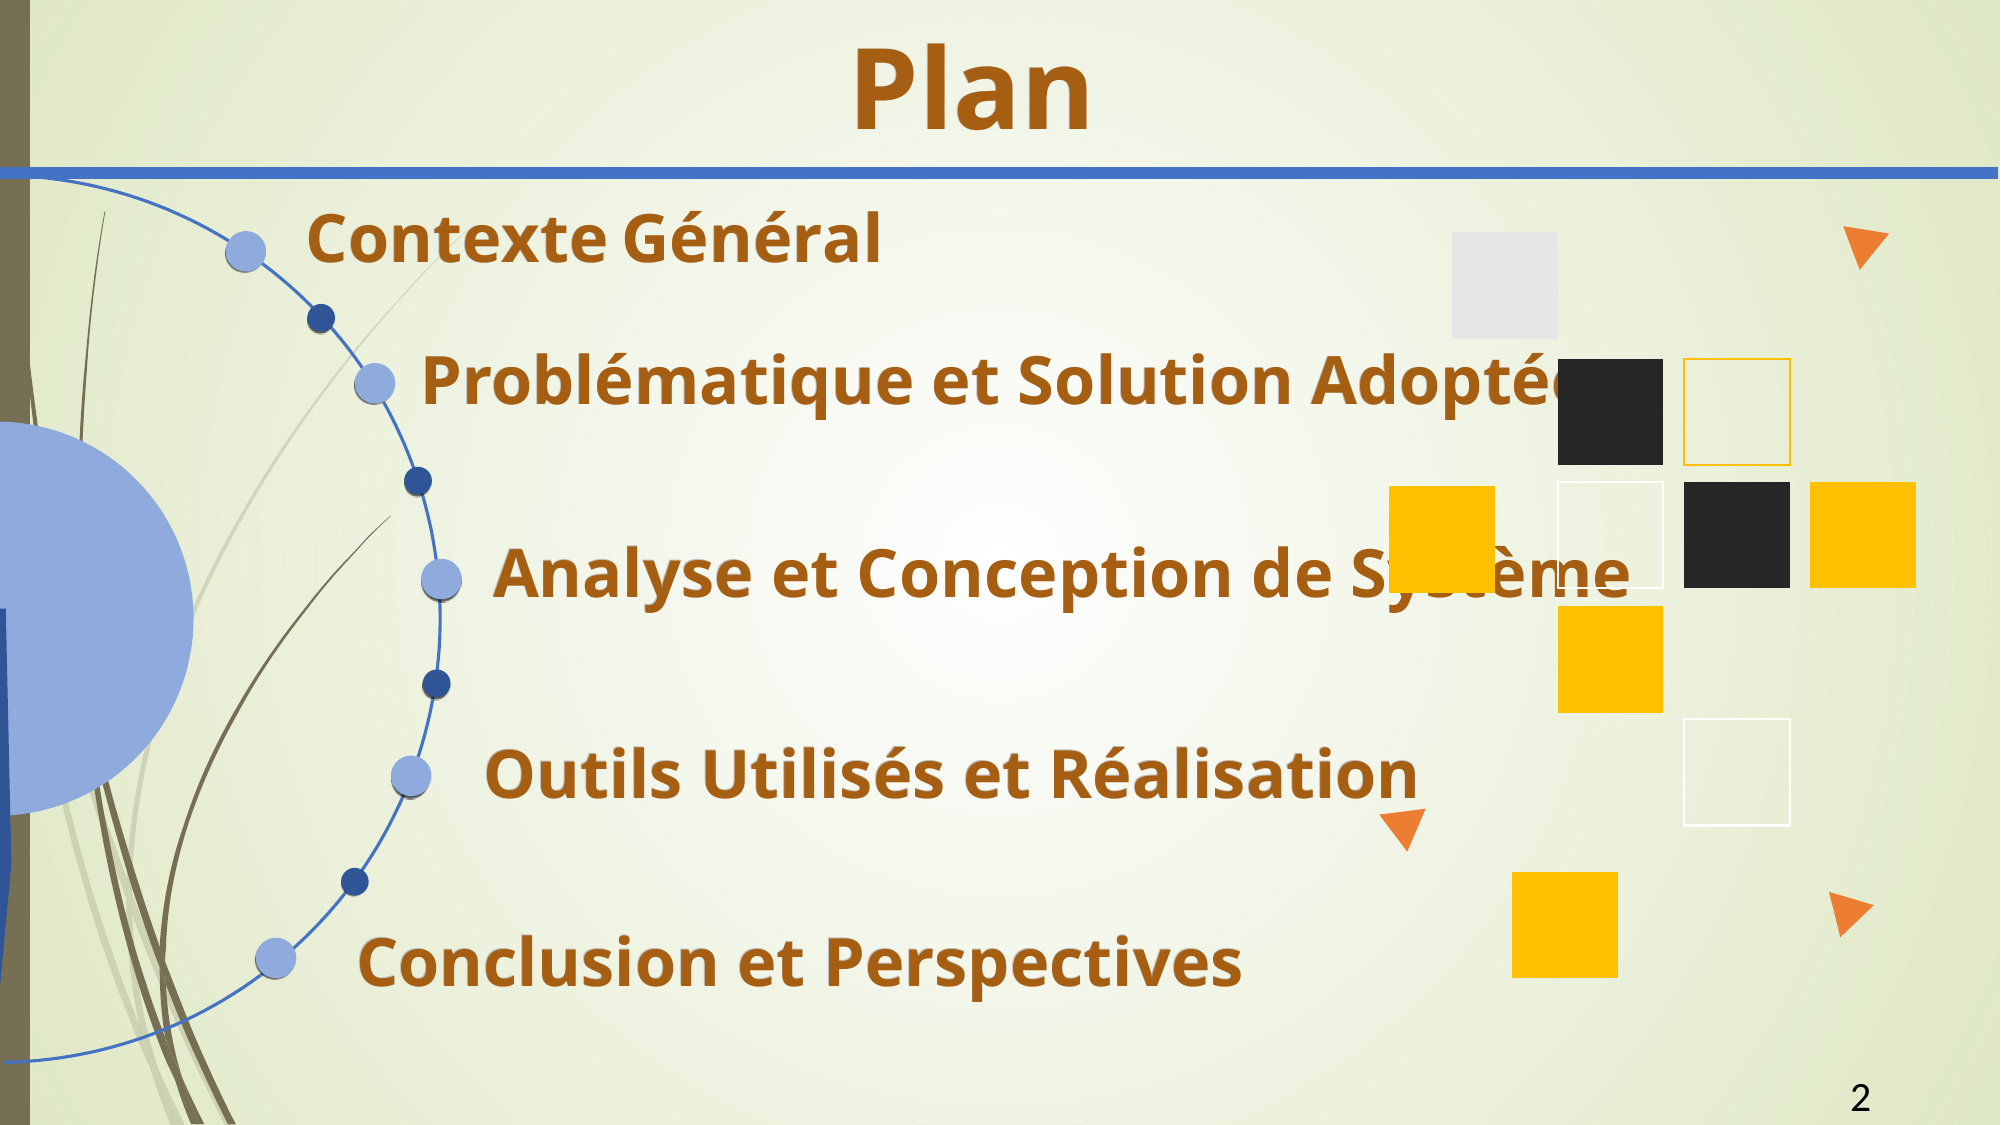

Plan
Contexte Général
Problématique et Solution Adoptée
 Analyse et Conception de Système
 Outils Utilisés et Réalisation
Conclusion et Perspectives
2